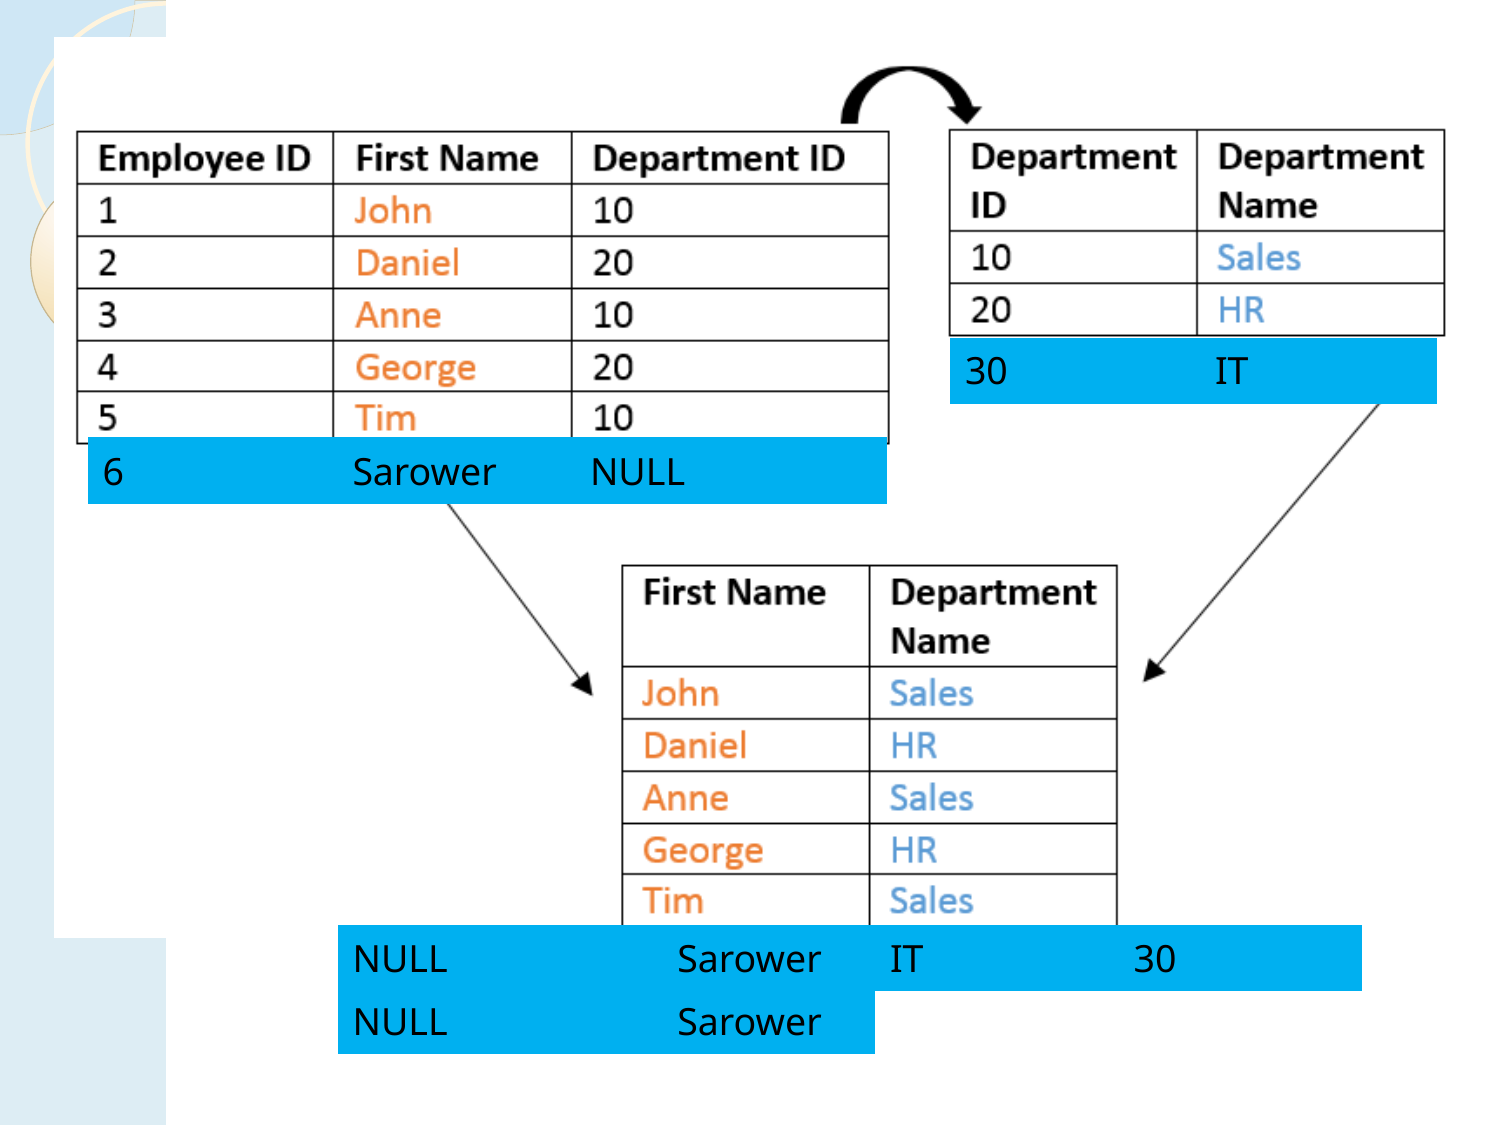

| 30 | IT |
| --- | --- |
| 6 | Sarower | NULL |
| --- | --- | --- |
| NULL | Sarower |
| --- | --- |
| IT | 30 |
| --- | --- |
| NULL | Sarower |
| --- | --- |